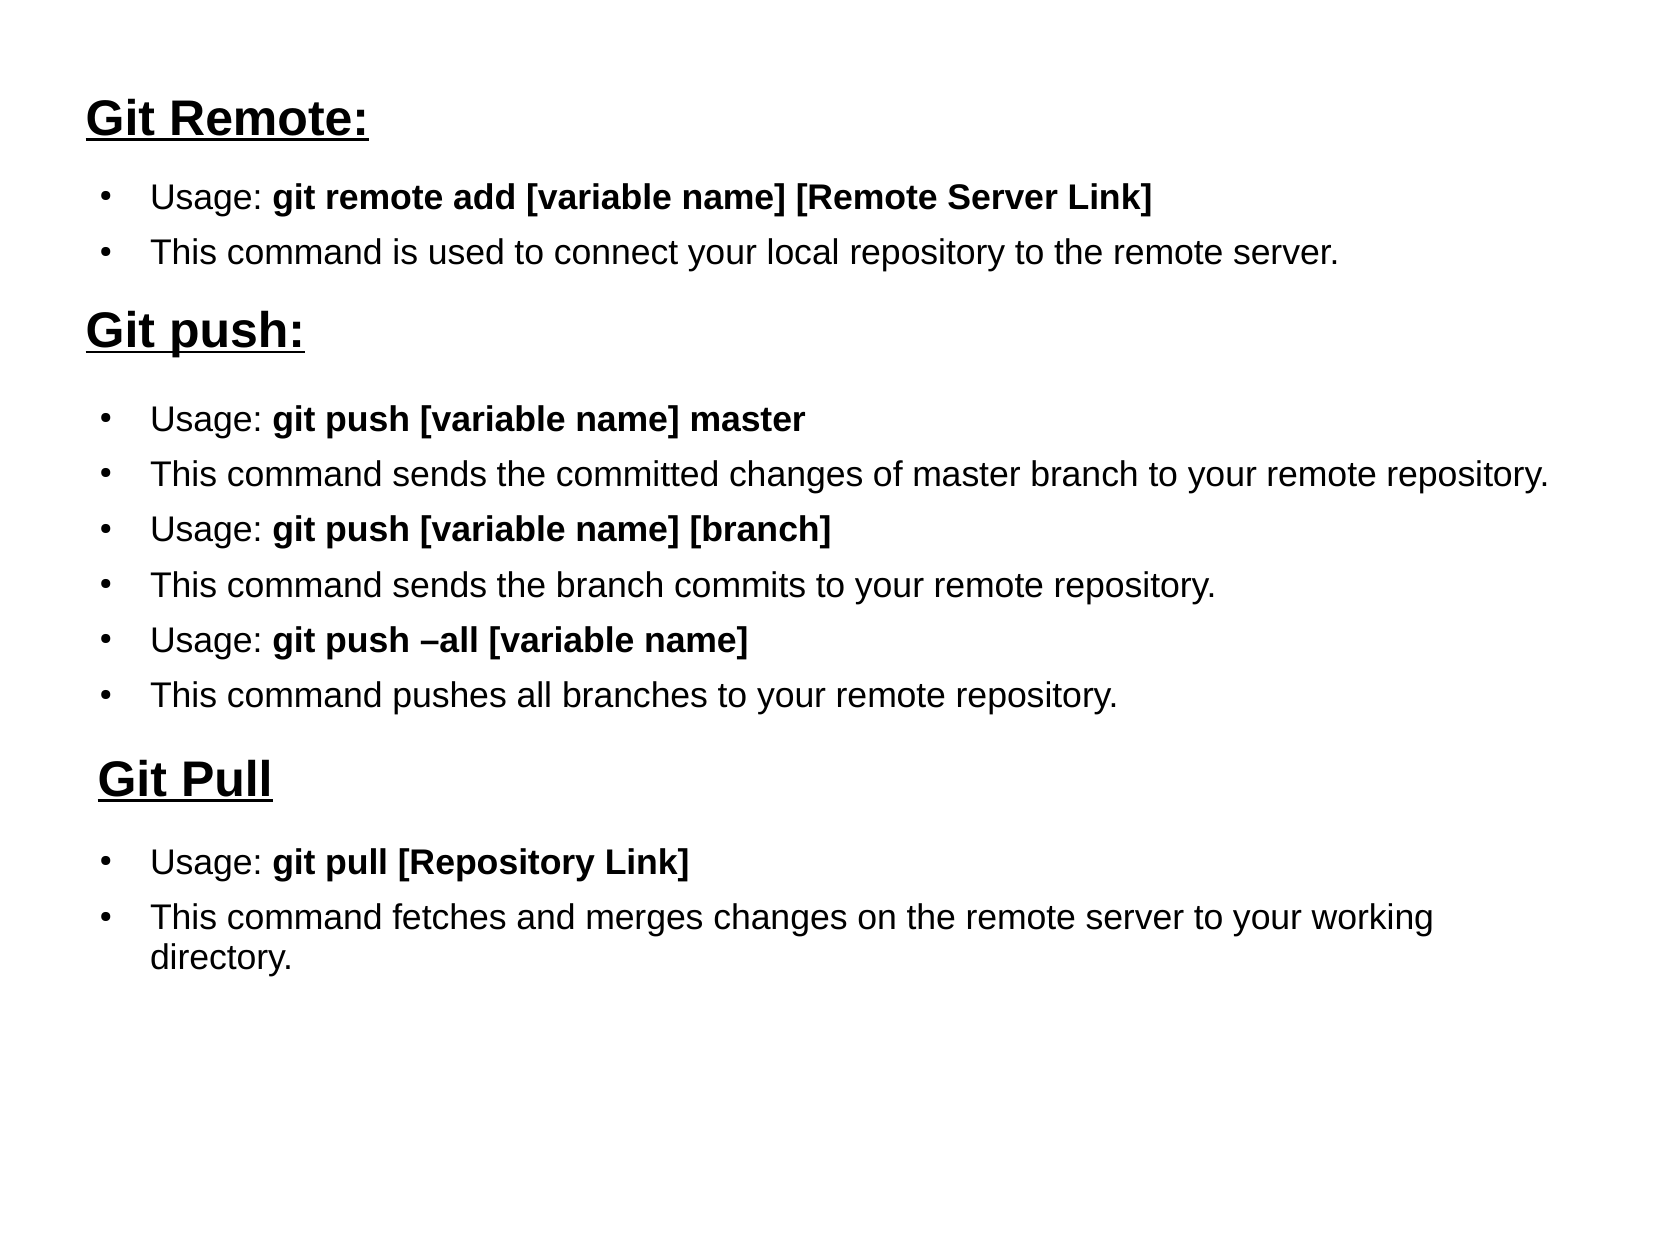

Git Remote:
# Usage: git remote add [variable name] [Remote Server Link]
This command is used to connect your local repository to the remote server.
Usage: git push [variable name] master
This command sends the committed changes of master branch to your remote repository.
Usage: git push [variable name] [branch]
This command sends the branch commits to your remote repository.
Usage: git push –all [variable name]
This command pushes all branches to your remote repository.
Usage: git pull [Repository Link]
This command fetches and merges changes on the remote server to your working directory.
Git push:
Git Pull